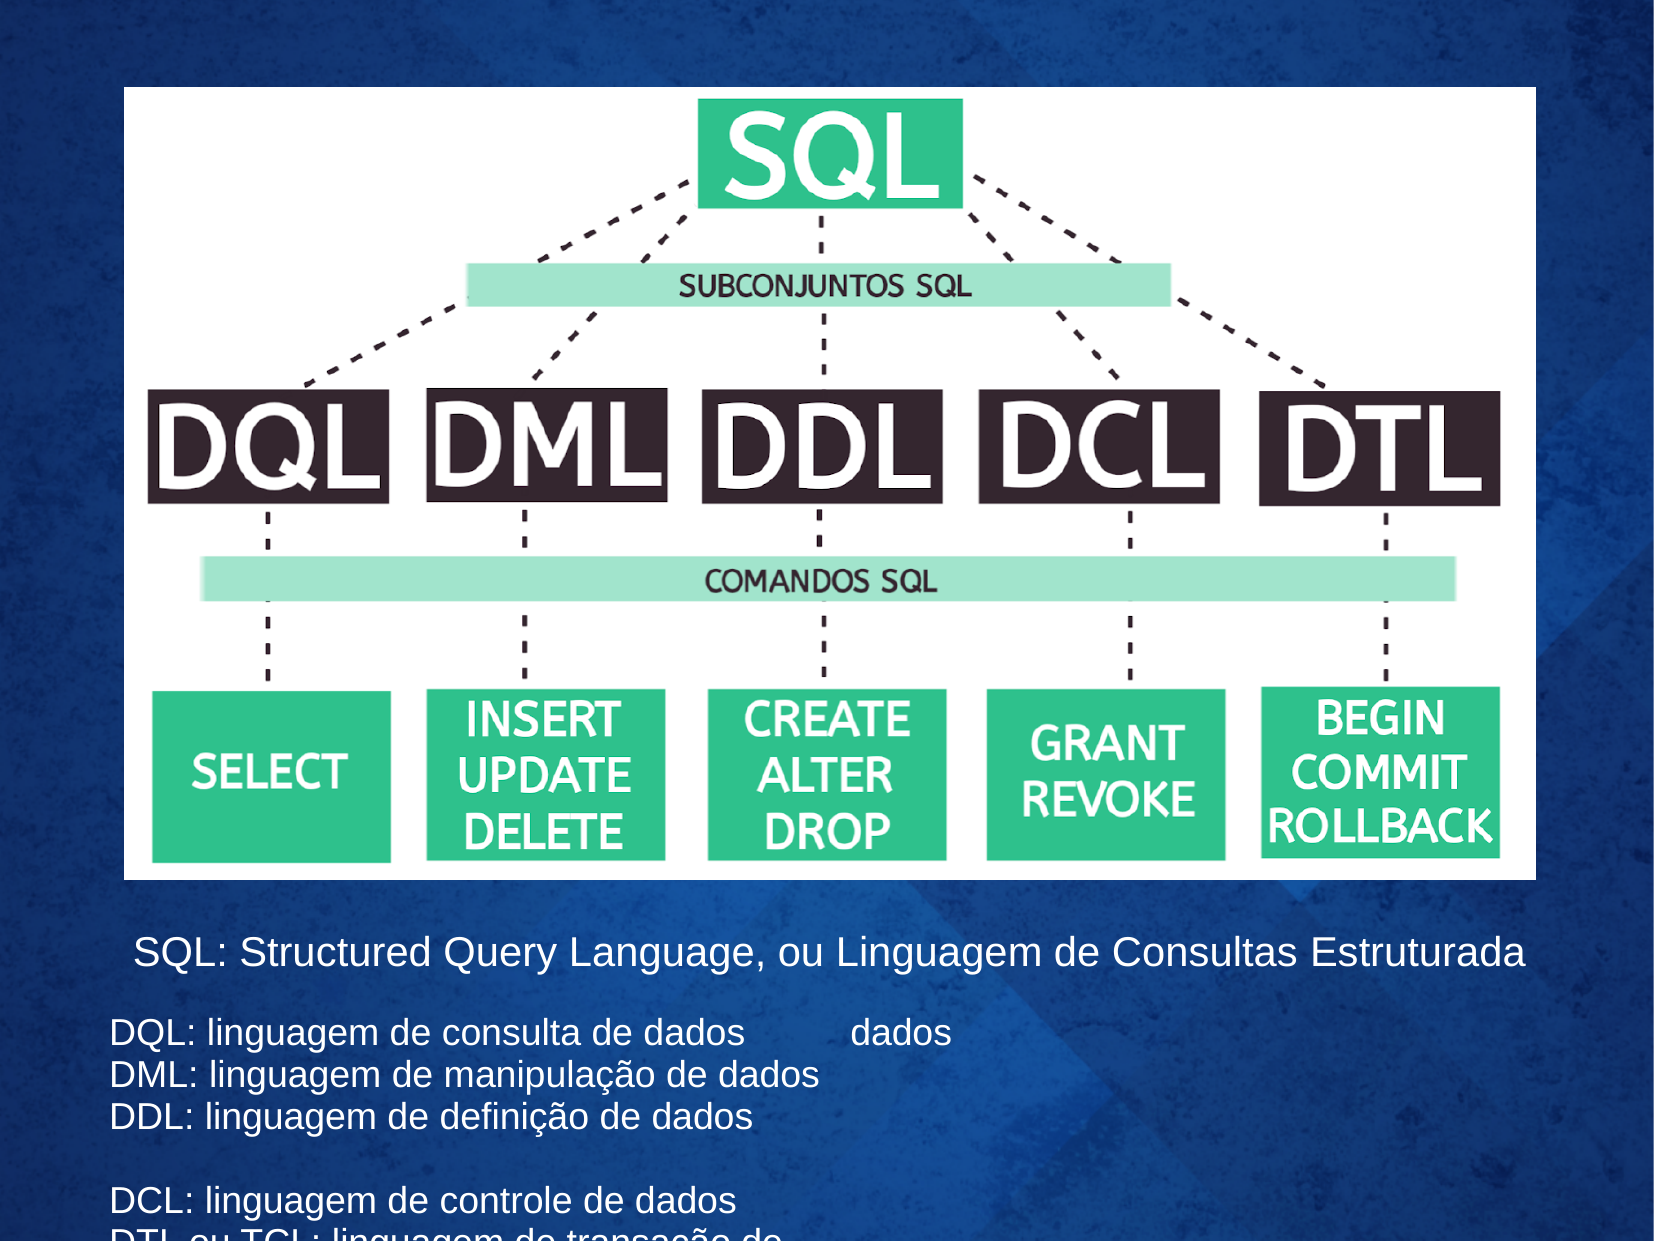

FK
FK
PK
PK
FK
PK
SQL: Structured Query Language, ou Linguagem de Consultas Estruturada
DQL: linguagem de consulta de dados
DML: linguagem de manipulação de dados
DDL: linguagem de definição de dados
DCL: linguagem de controle de dados
DTL ou TCL: linguagem de transação de dados